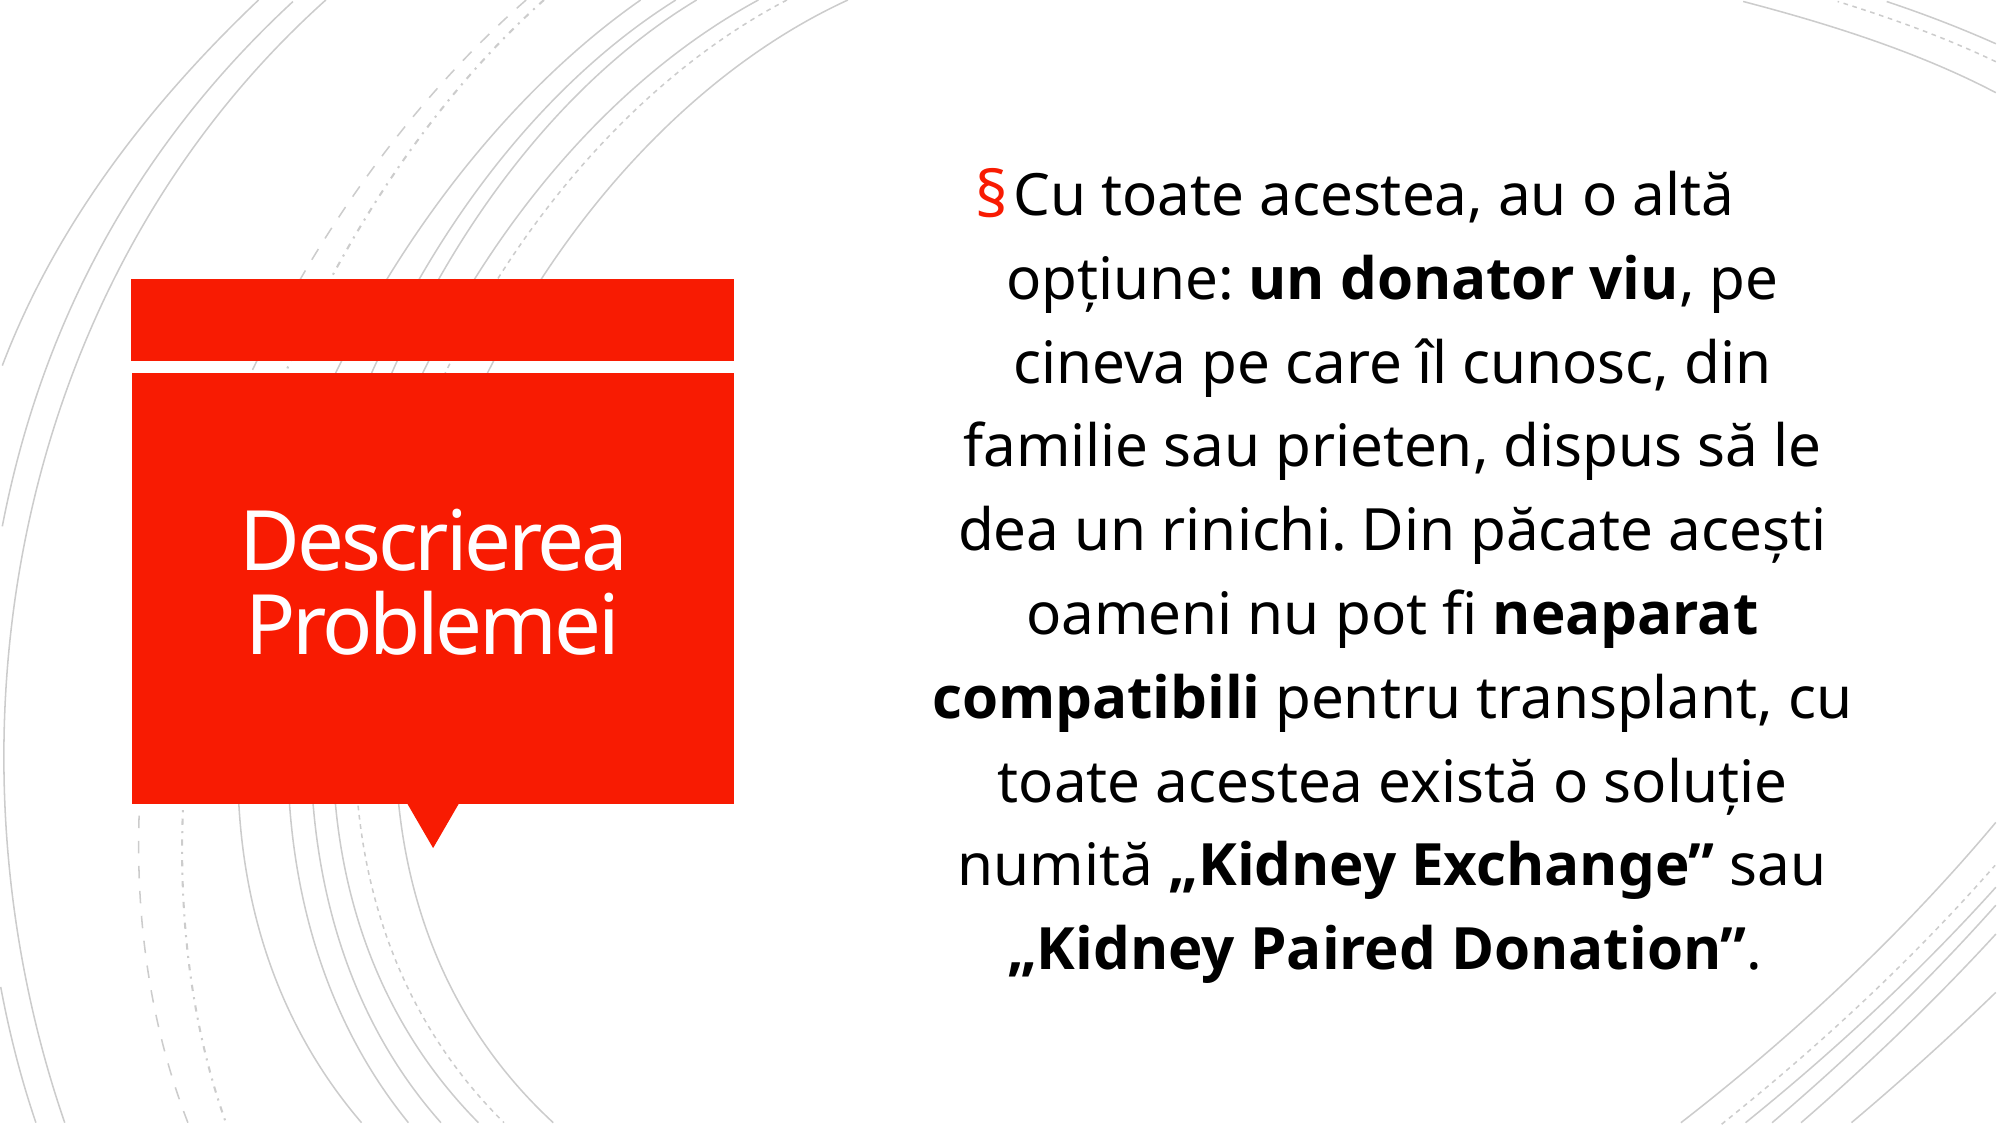

Cu toate acestea, au o altă opțiune: un donator viu, pe cineva pe care îl cunosc, din familie sau prieten, dispus să le dea un rinichi. Din păcate acești oameni nu pot fi neaparat compatibili pentru transplant, cu toate acestea există o soluție numită „Kidney Exchange” sau „Kidney Paired Donation”.
# Descrierea Problemei